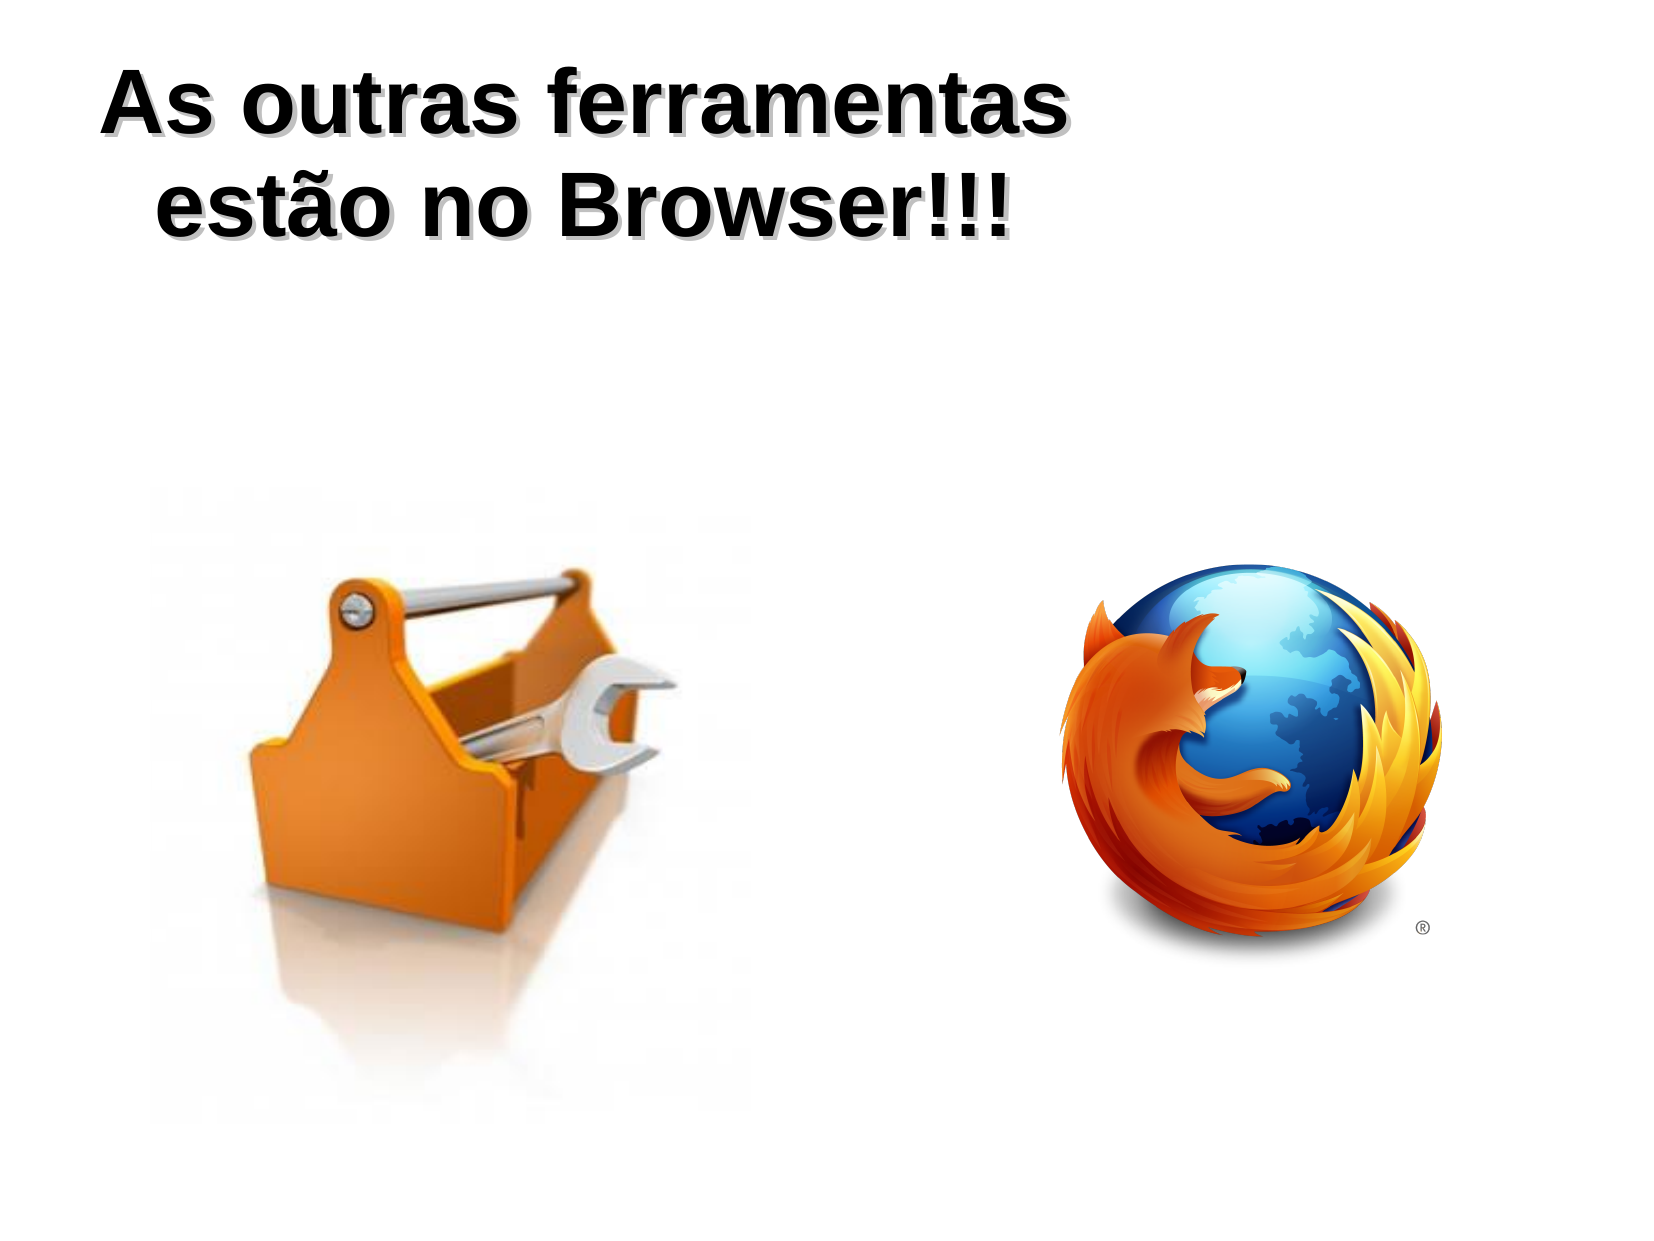

# As outras ferramentas estão no Browser!!!